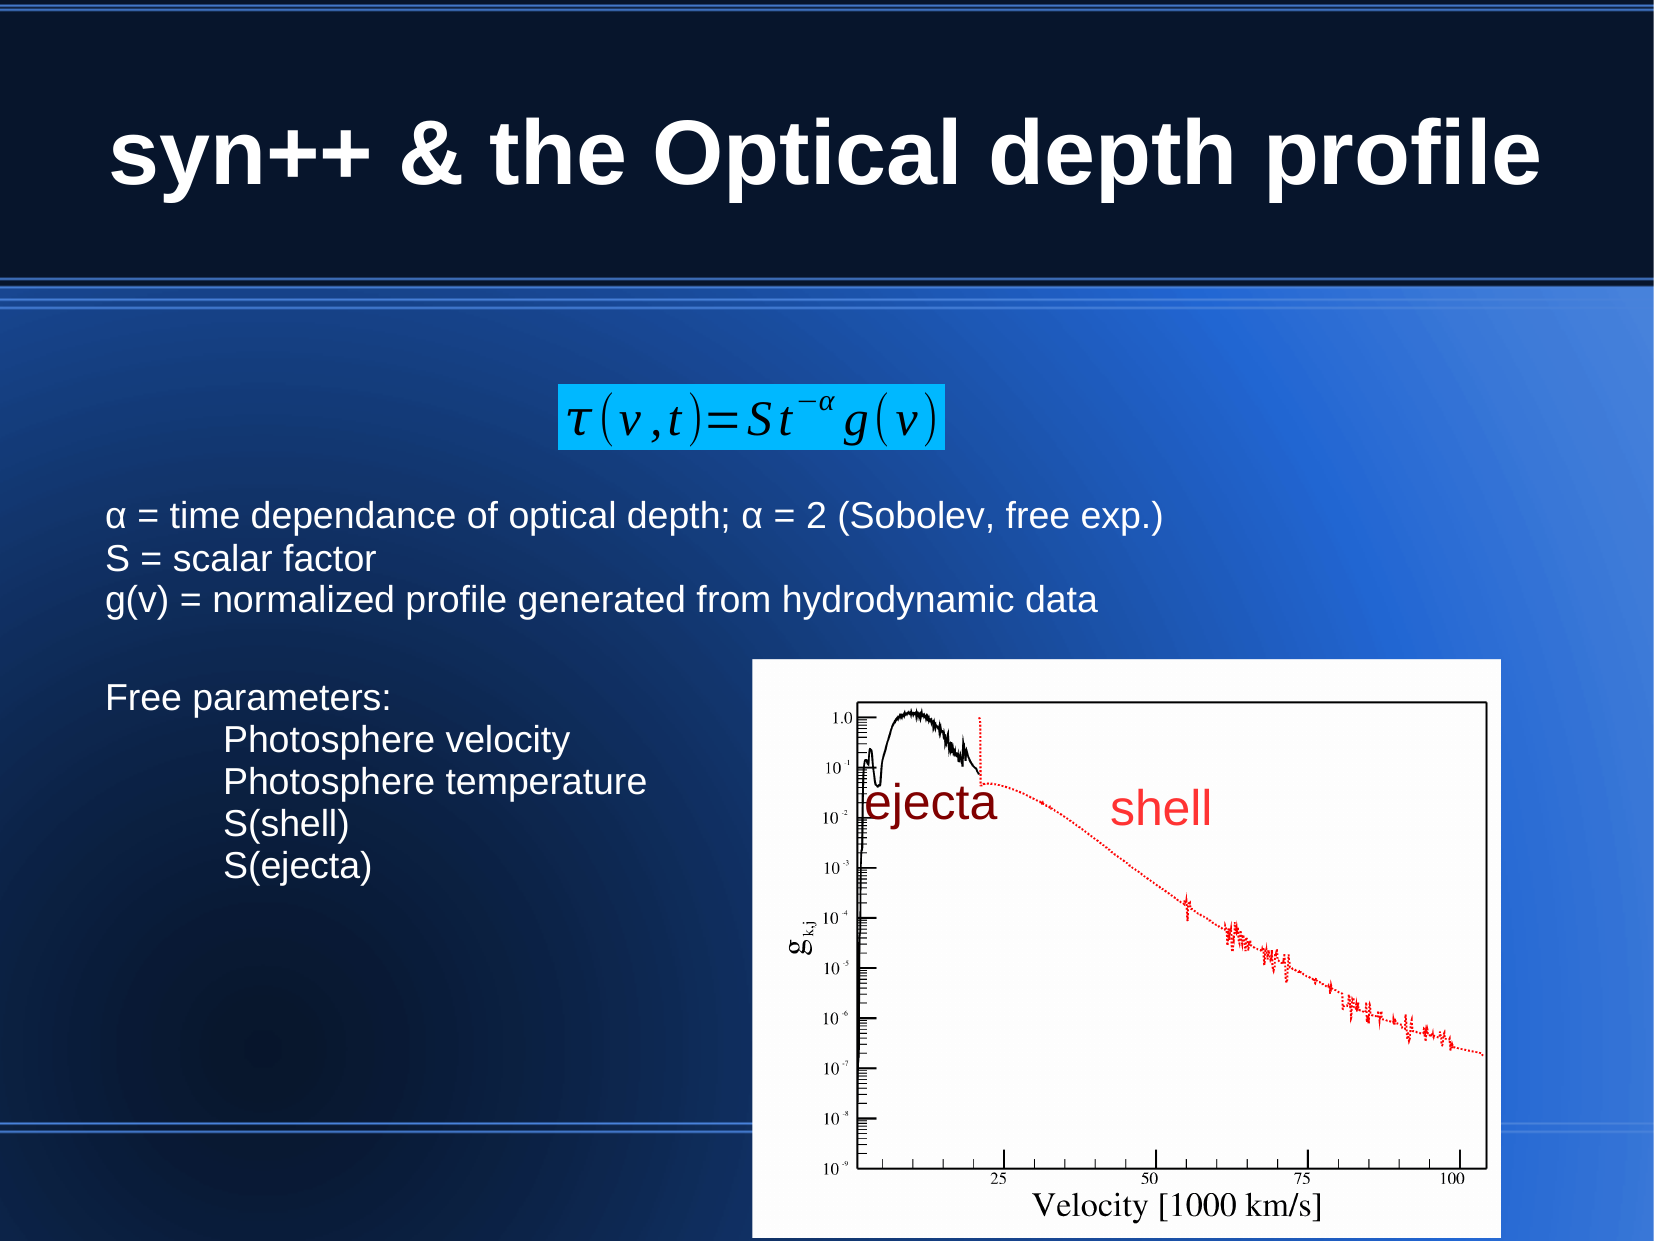

# syn++ & the Optical depth profile
α = time dependance of optical depth; α = 2 (Sobolev, free exp.)
S = scalar factor
g(v) = normalized profile generated from hydrodynamic data
Free parameters:
	Photosphere velocity
	Photosphere temperature
	S(shell)
	S(ejecta)
ejecta
shell